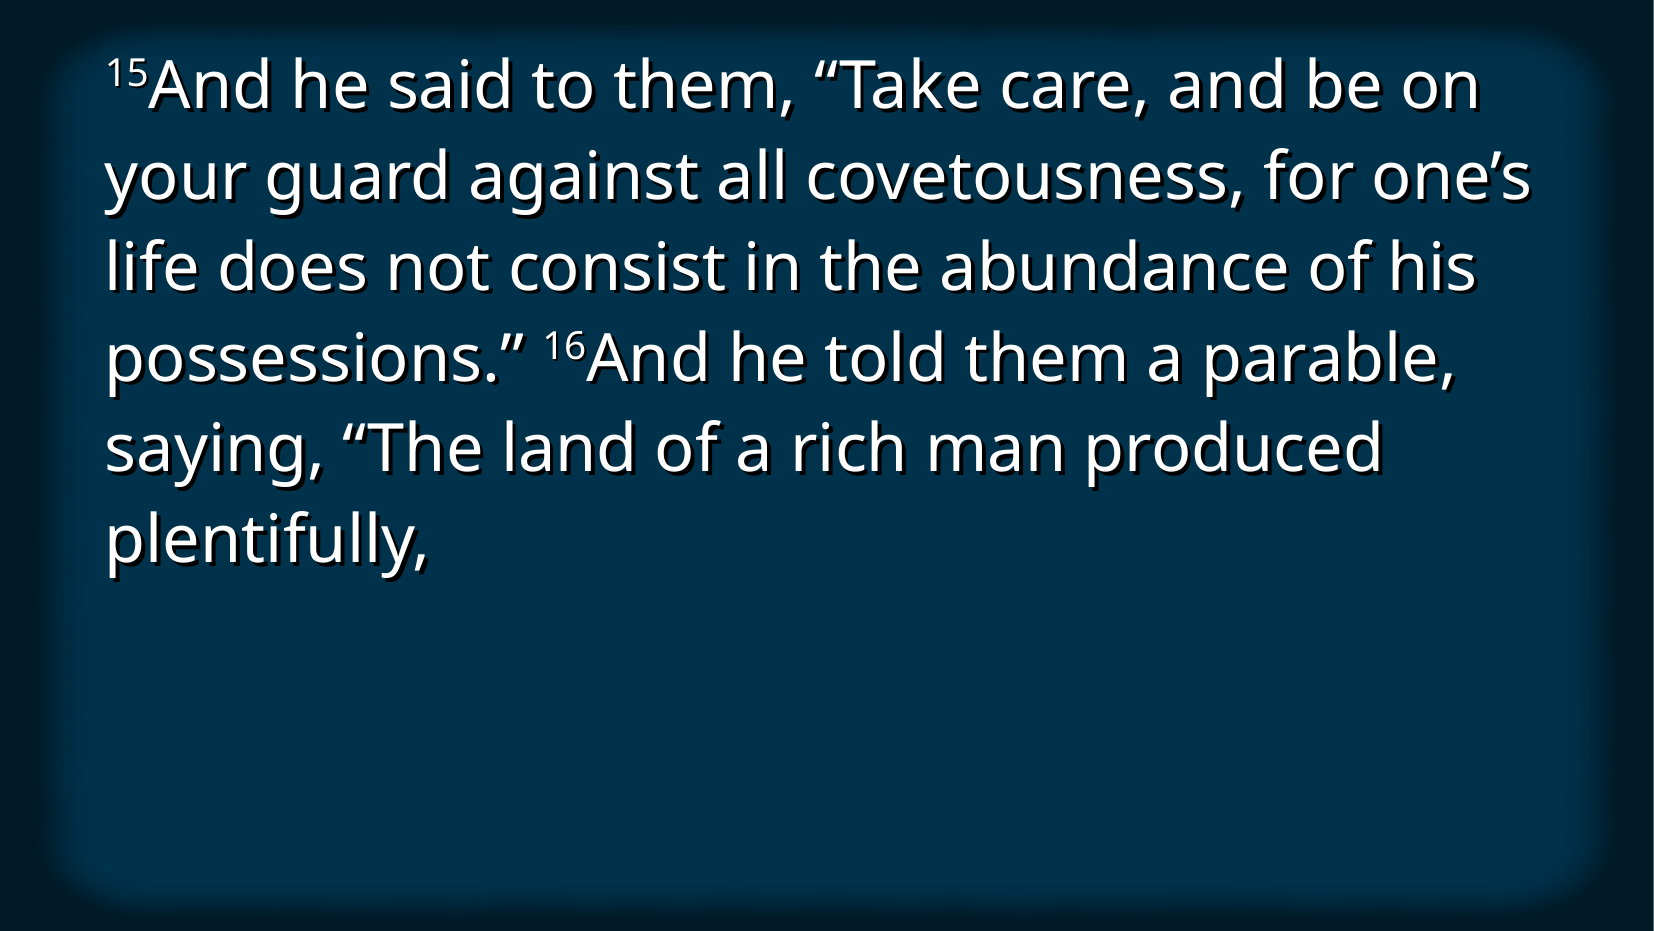

15And he said to them, “Take care, and be on your guard against all covetousness, for one’s life does not consist in the abundance of his possessions.” 16And he told them a parable, saying, “The land of a rich man produced plentifully,